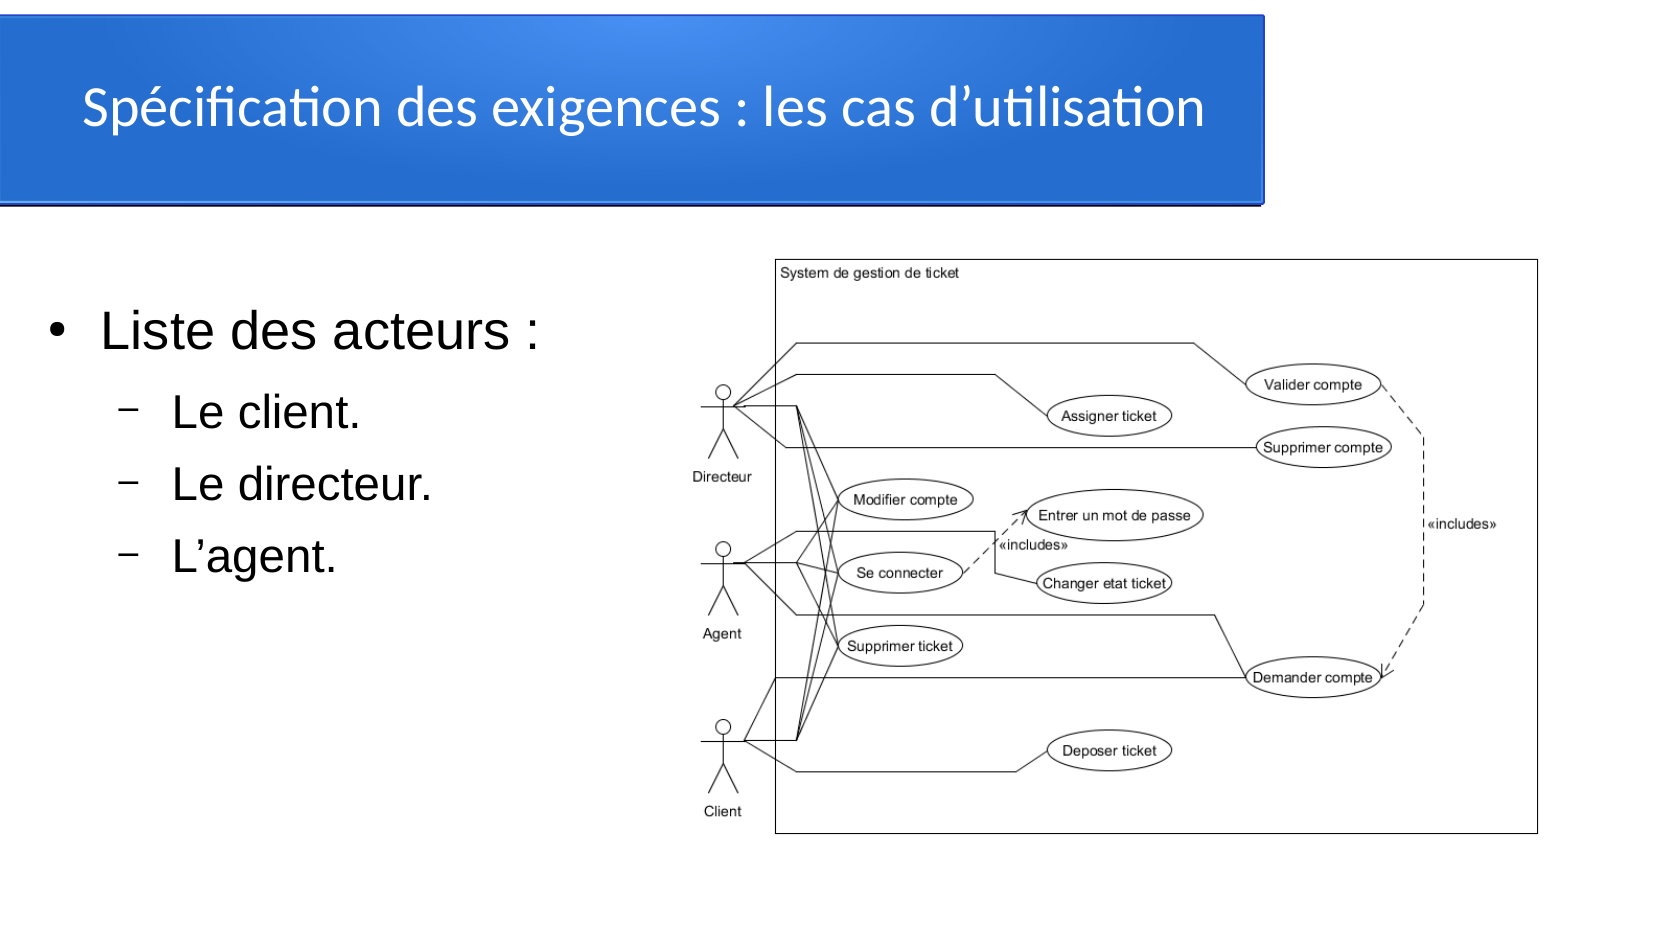

# Spécification des exigences : les cas d’utilisation
Liste des acteurs :
Le client.
Le directeur.
L’agent.